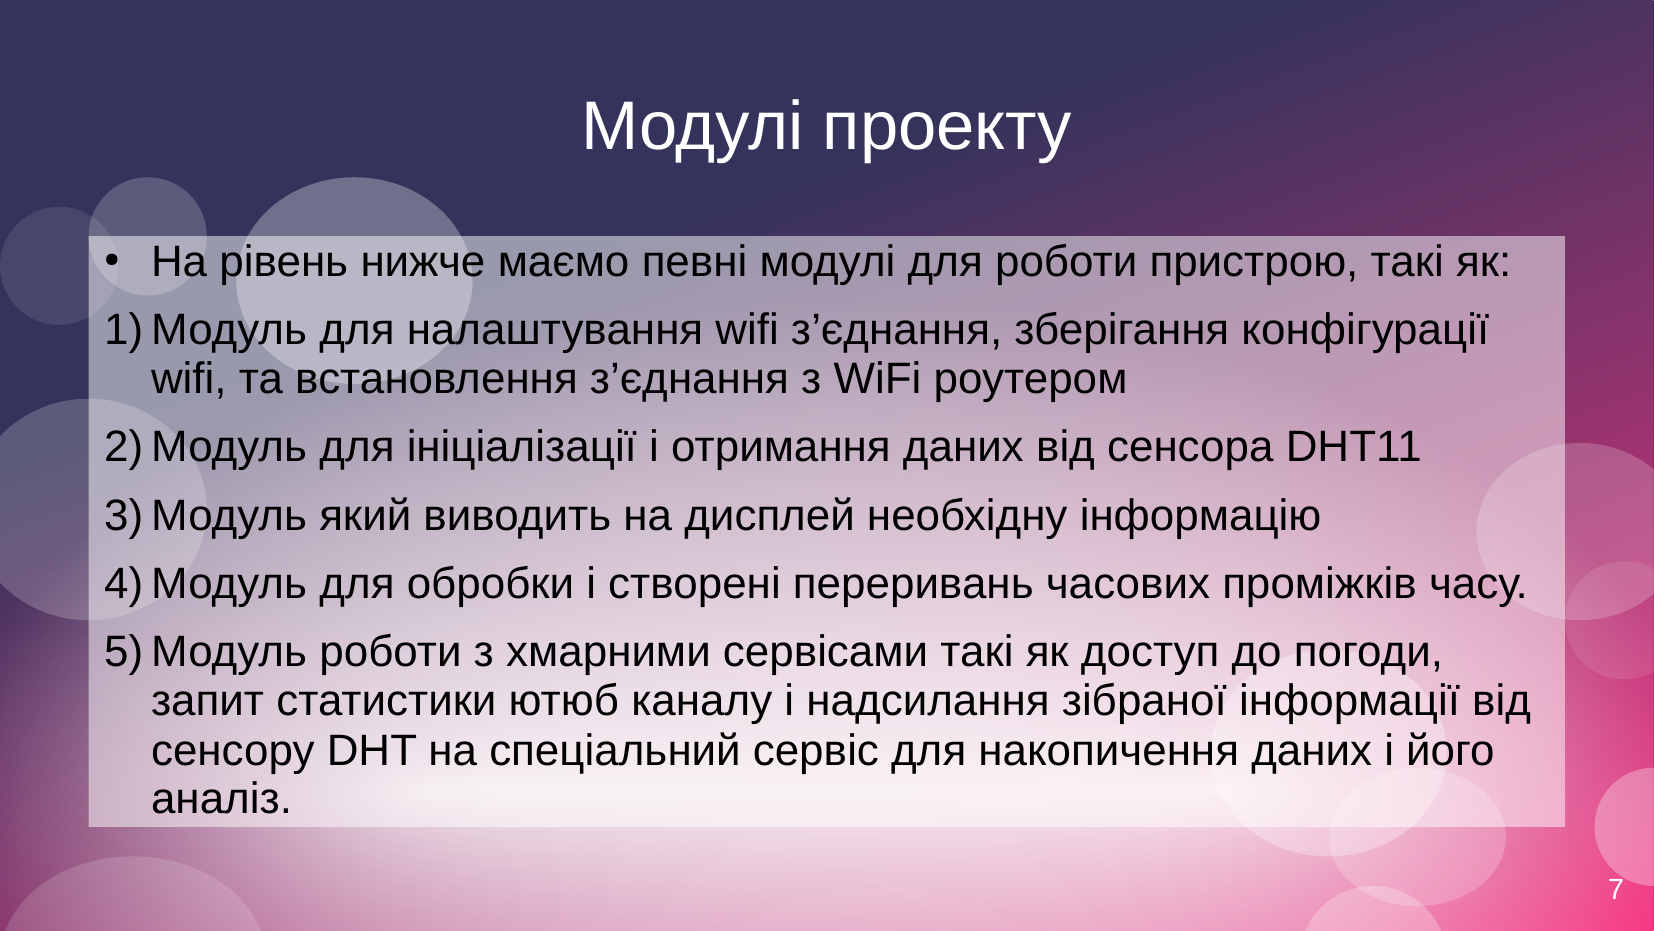

# Модулі проекту
На рівень нижче маємо певні модулі для роботи пристрою, такі як:
Модуль для налаштування wifi з’єднання, зберігання конфігурації wifi, та встановлення з’єднання з WiFi роутером
Модуль для ініціалізації і отримання даних від сенсора DHT11
Модуль який виводить на дисплей необхідну інформацію
Модуль для обробки і створені переривань часових проміжків часу.
Модуль роботи з хмарними сервісами такі як доступ до погоди, запит статистики ютюб каналу і надсилання зібраної інформації від сенсору DHT на спеціальний сервіс для накопичення даних і його аналіз.